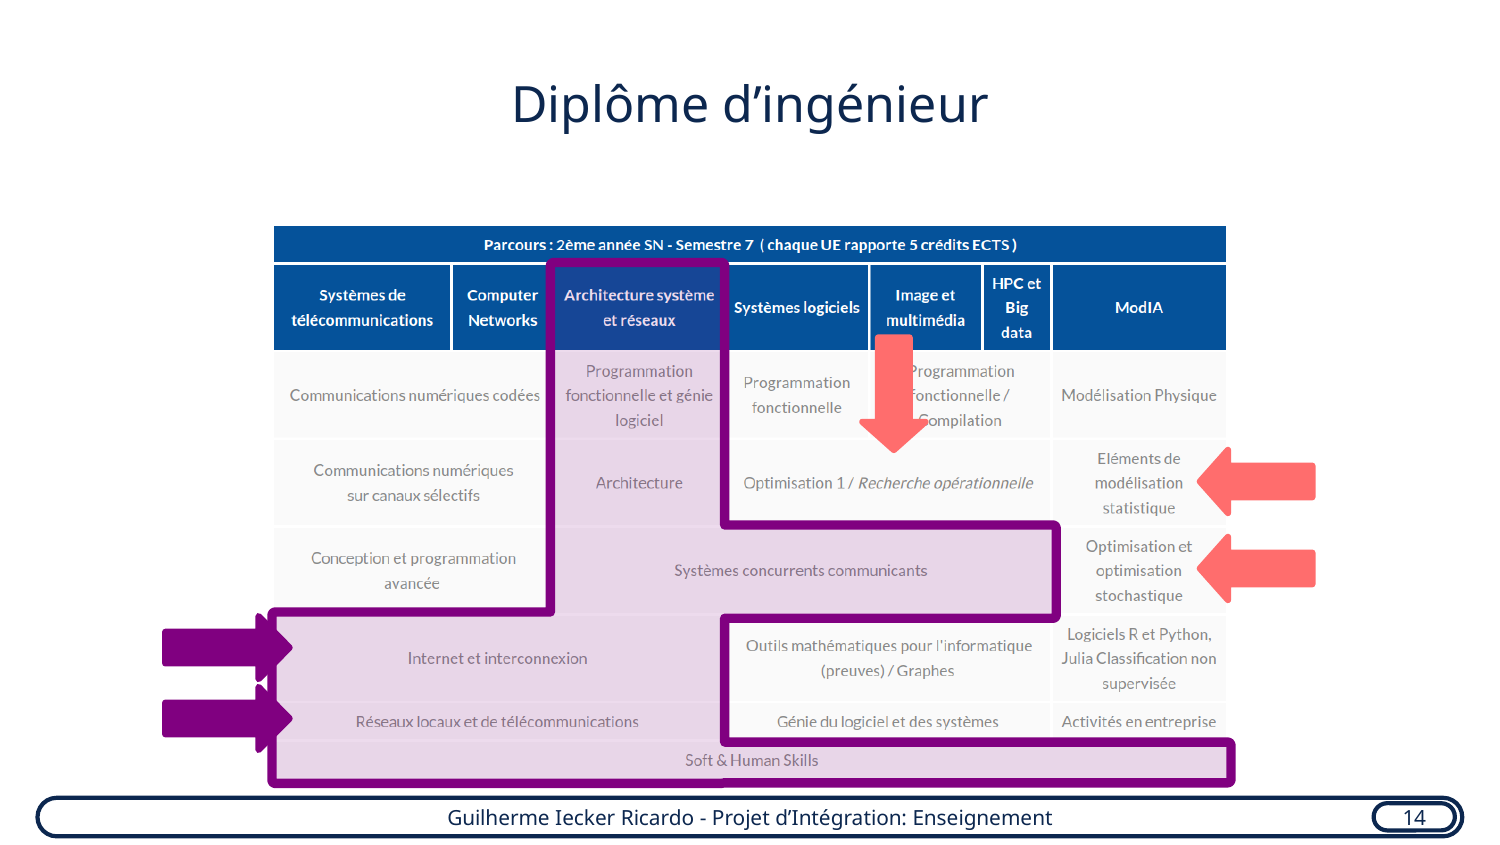

# Diplôme d’ingénieur
Guilherme Iecker Ricardo - Projet d’Intégration: Enseignement
14